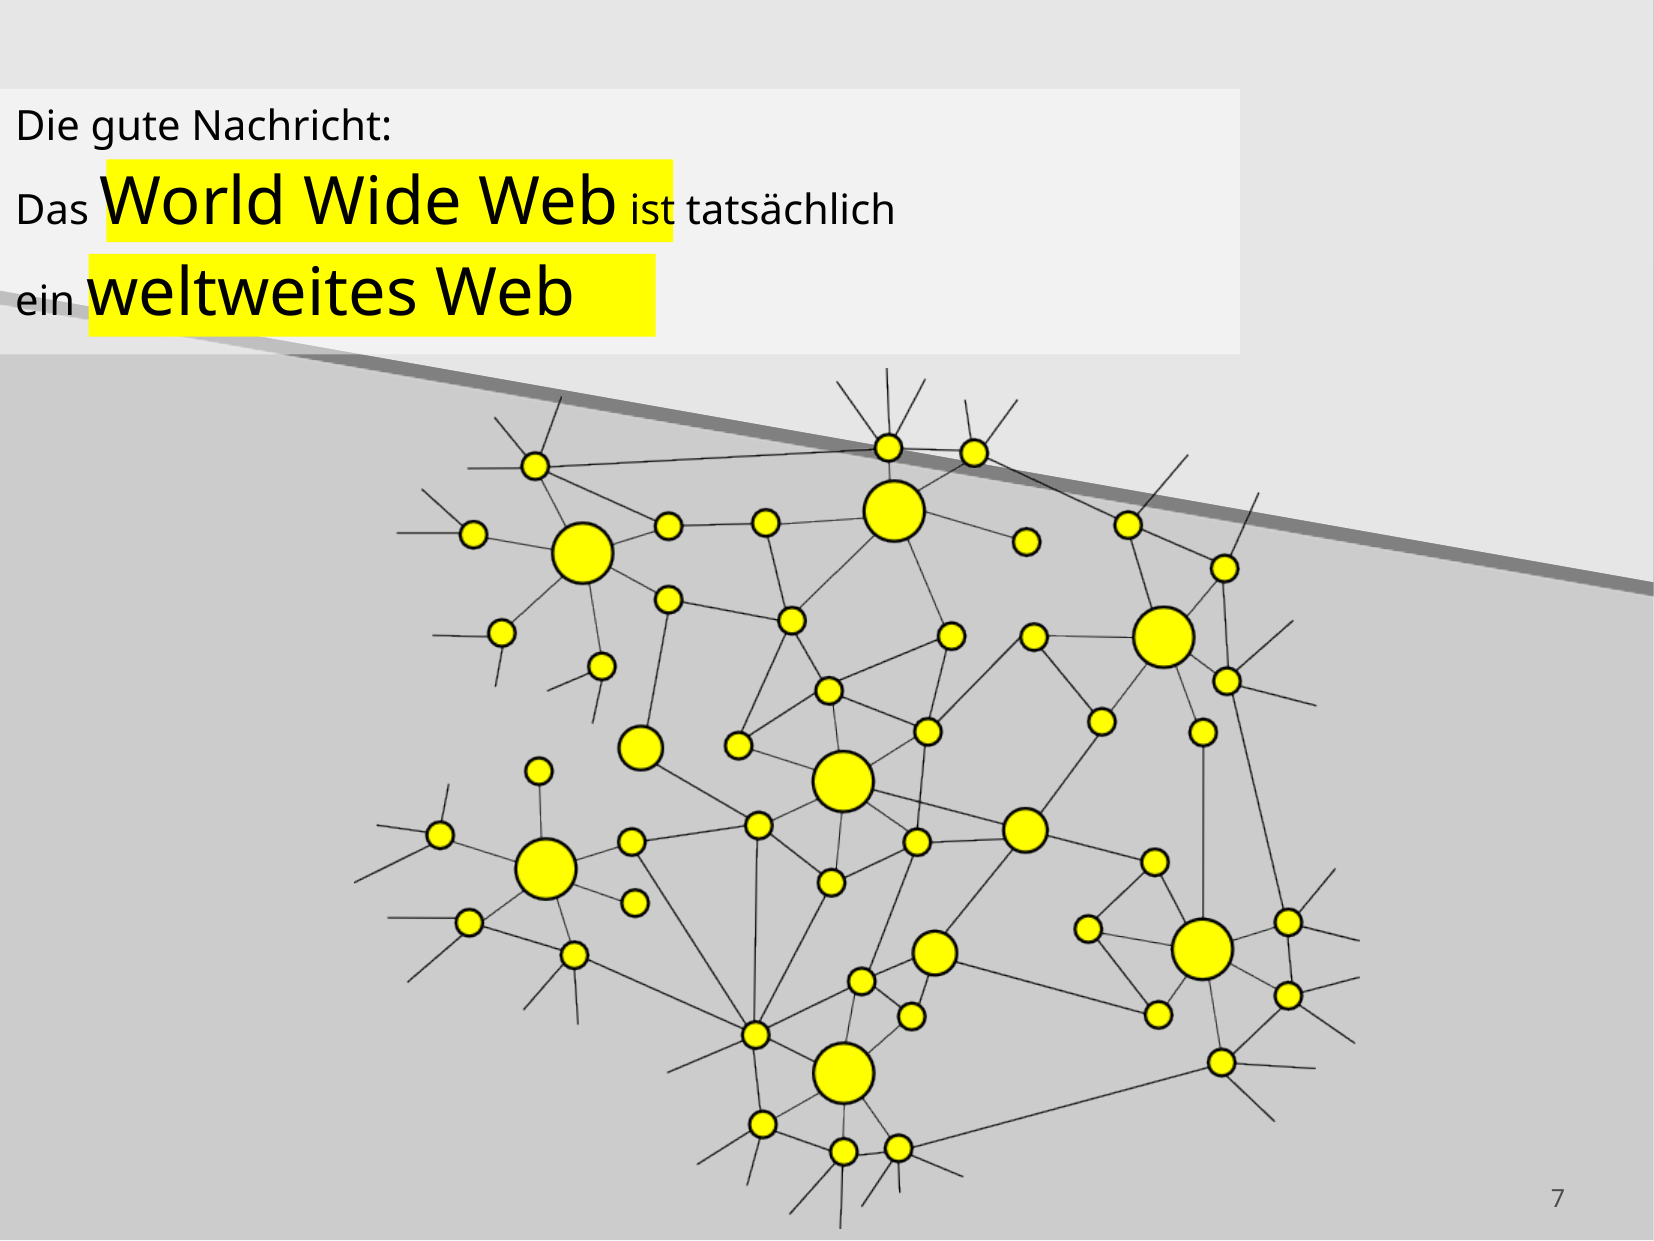

Die gute Nachricht:
Das World Wide Web ist tatsächlich
ein weltweites Web